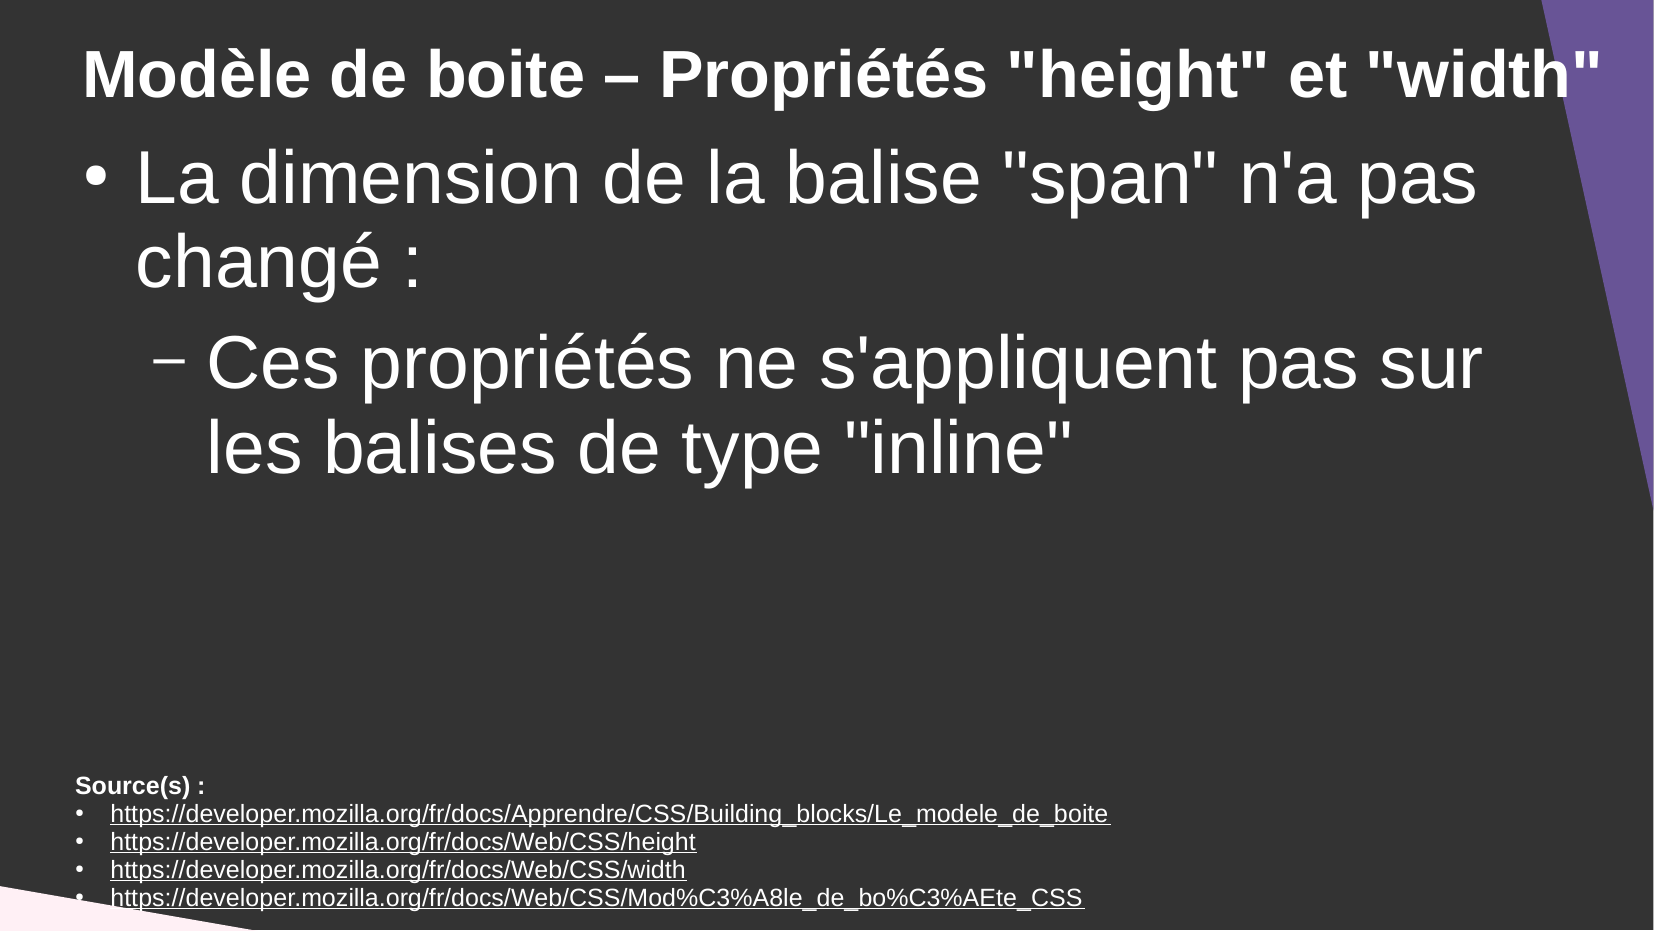

# Modèle de boite – Propriétés "height" et "width"
La dimension de la balise "span" n'a pas changé :
Ces propriétés ne s'appliquent pas sur les balises de type "inline"
Source(s) :
https://developer.mozilla.org/fr/docs/Apprendre/CSS/Building_blocks/Le_modele_de_boite
https://developer.mozilla.org/fr/docs/Web/CSS/height
https://developer.mozilla.org/fr/docs/Web/CSS/width
https://developer.mozilla.org/fr/docs/Web/CSS/Mod%C3%A8le_de_bo%C3%AEte_CSS